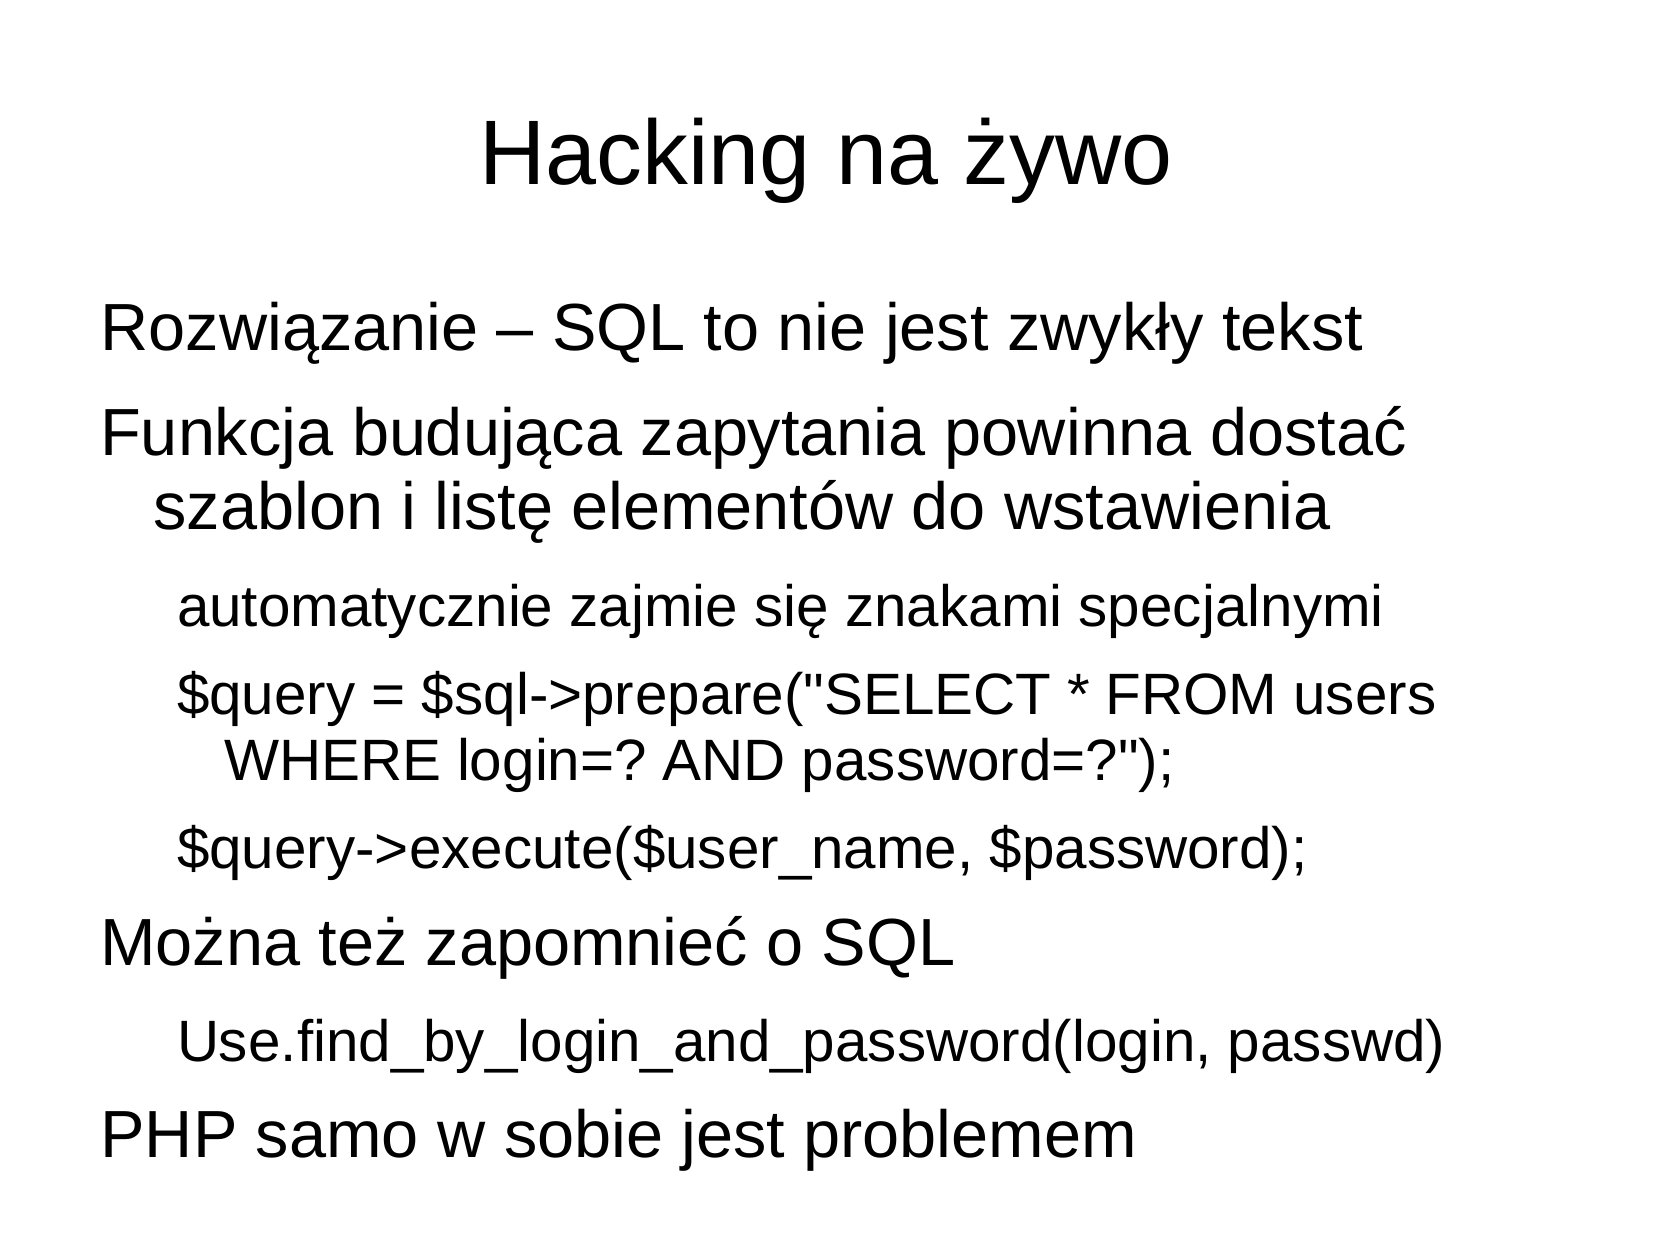

# Hacking na żywo
Rozwiązanie – SQL to nie jest zwykły tekst
Funkcja budująca zapytania powinna dostać szablon i listę elementów do wstawienia
automatycznie zajmie się znakami specjalnymi
$query = $sql->prepare("SELECT * FROM users WHERE login=? AND password=?");
$query->execute($user_name, $password);
Można też zapomnieć o SQL
Use.find_by_login_and_password(login, passwd)
PHP samo w sobie jest problemem